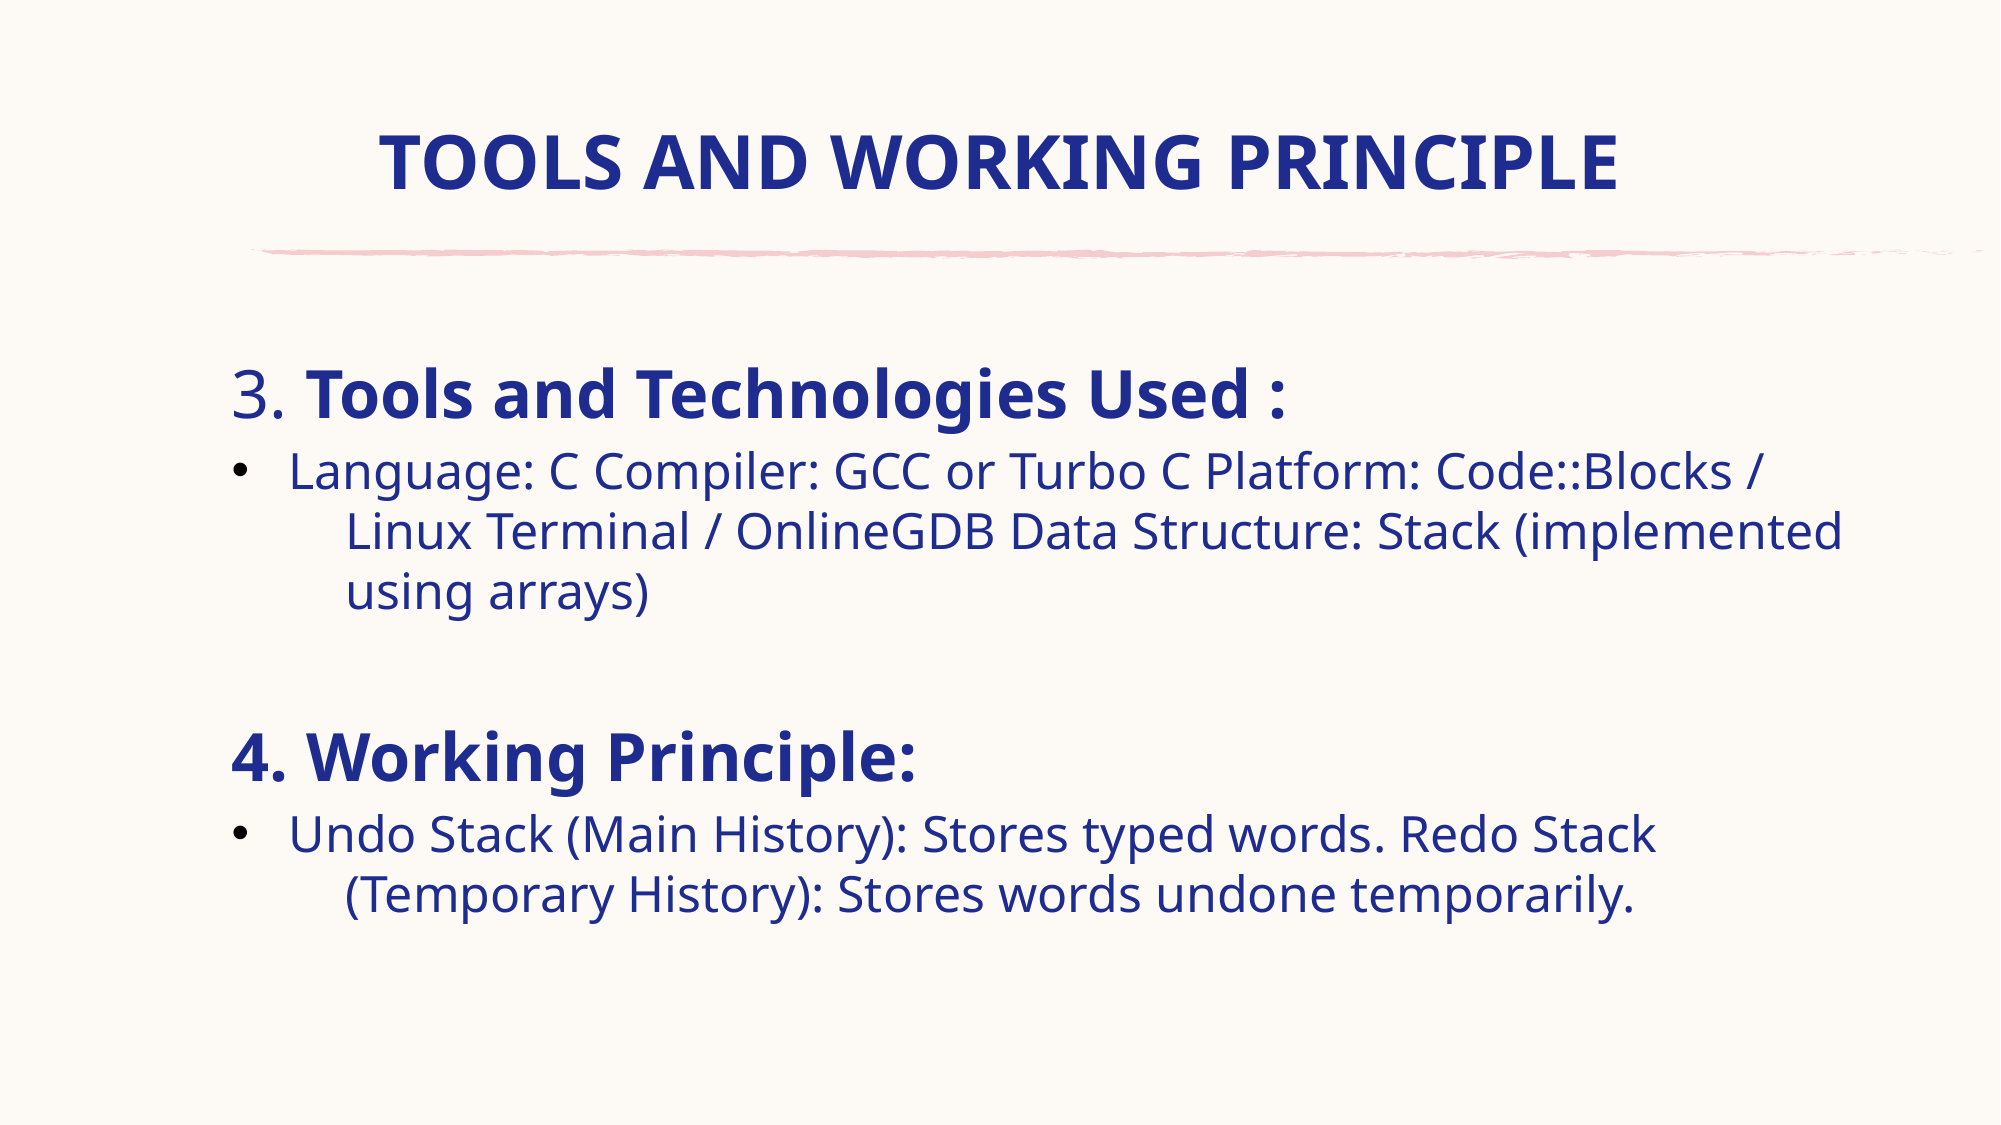

# TOOLS AND WORKING PRINCIPLE
3. Tools and Technologies Used :
Language: C Compiler: GCC or Turbo C Platform: Code::Blocks / Linux Terminal / OnlineGDB Data Structure: Stack (implemented using arrays)
4. Working Principle:
Undo Stack (Main History): Stores typed words. Redo Stack (Temporary History): Stores words undone temporarily.